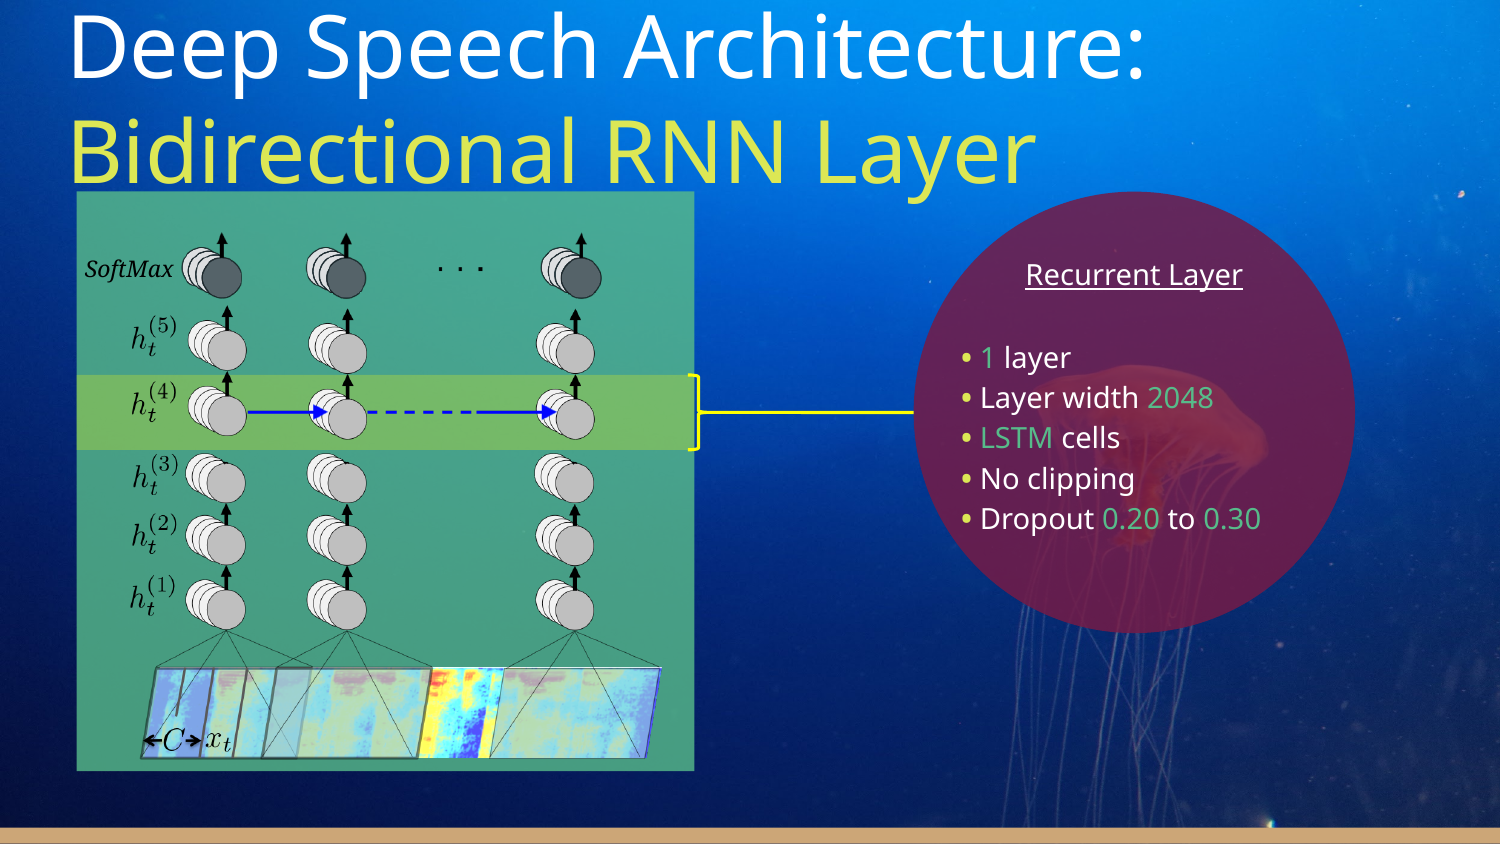

# Deep Speech Architecture: Bidirectional RNN Layer
Recurrent Layer
SoftMax
• 1 layer
• Layer width 2048
• LSTM cells
• No clipping
• Dropout 0.20 to 0.30